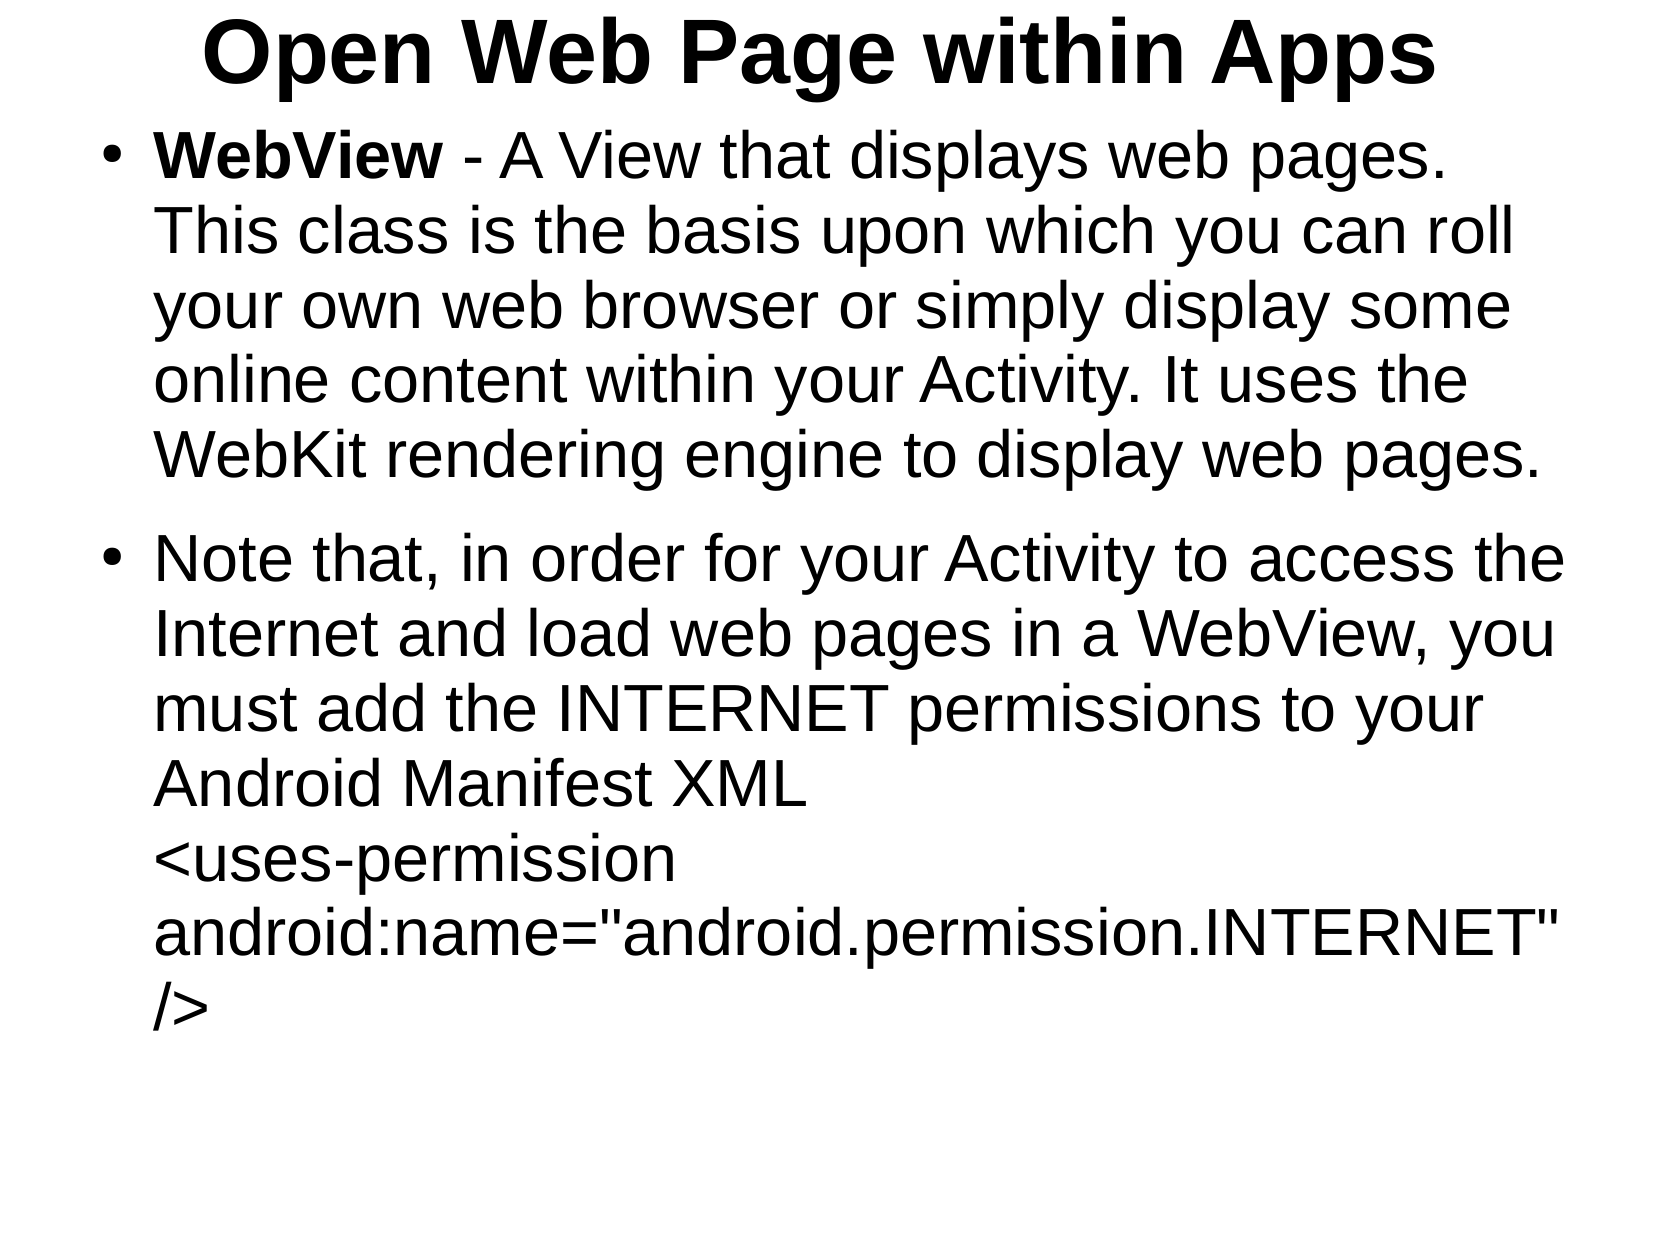

# Open Web Page within Apps
WebView - A View that displays web pages. This class is the basis upon which you can roll your own web browser or simply display some online content within your Activity. It uses the WebKit rendering engine to display web pages.
Note that, in order for your Activity to access the Internet and load web pages in a WebView, you must add the INTERNET permissions to your Android Manifest XML
<uses-permission android:name="android.permission.INTERNET" />